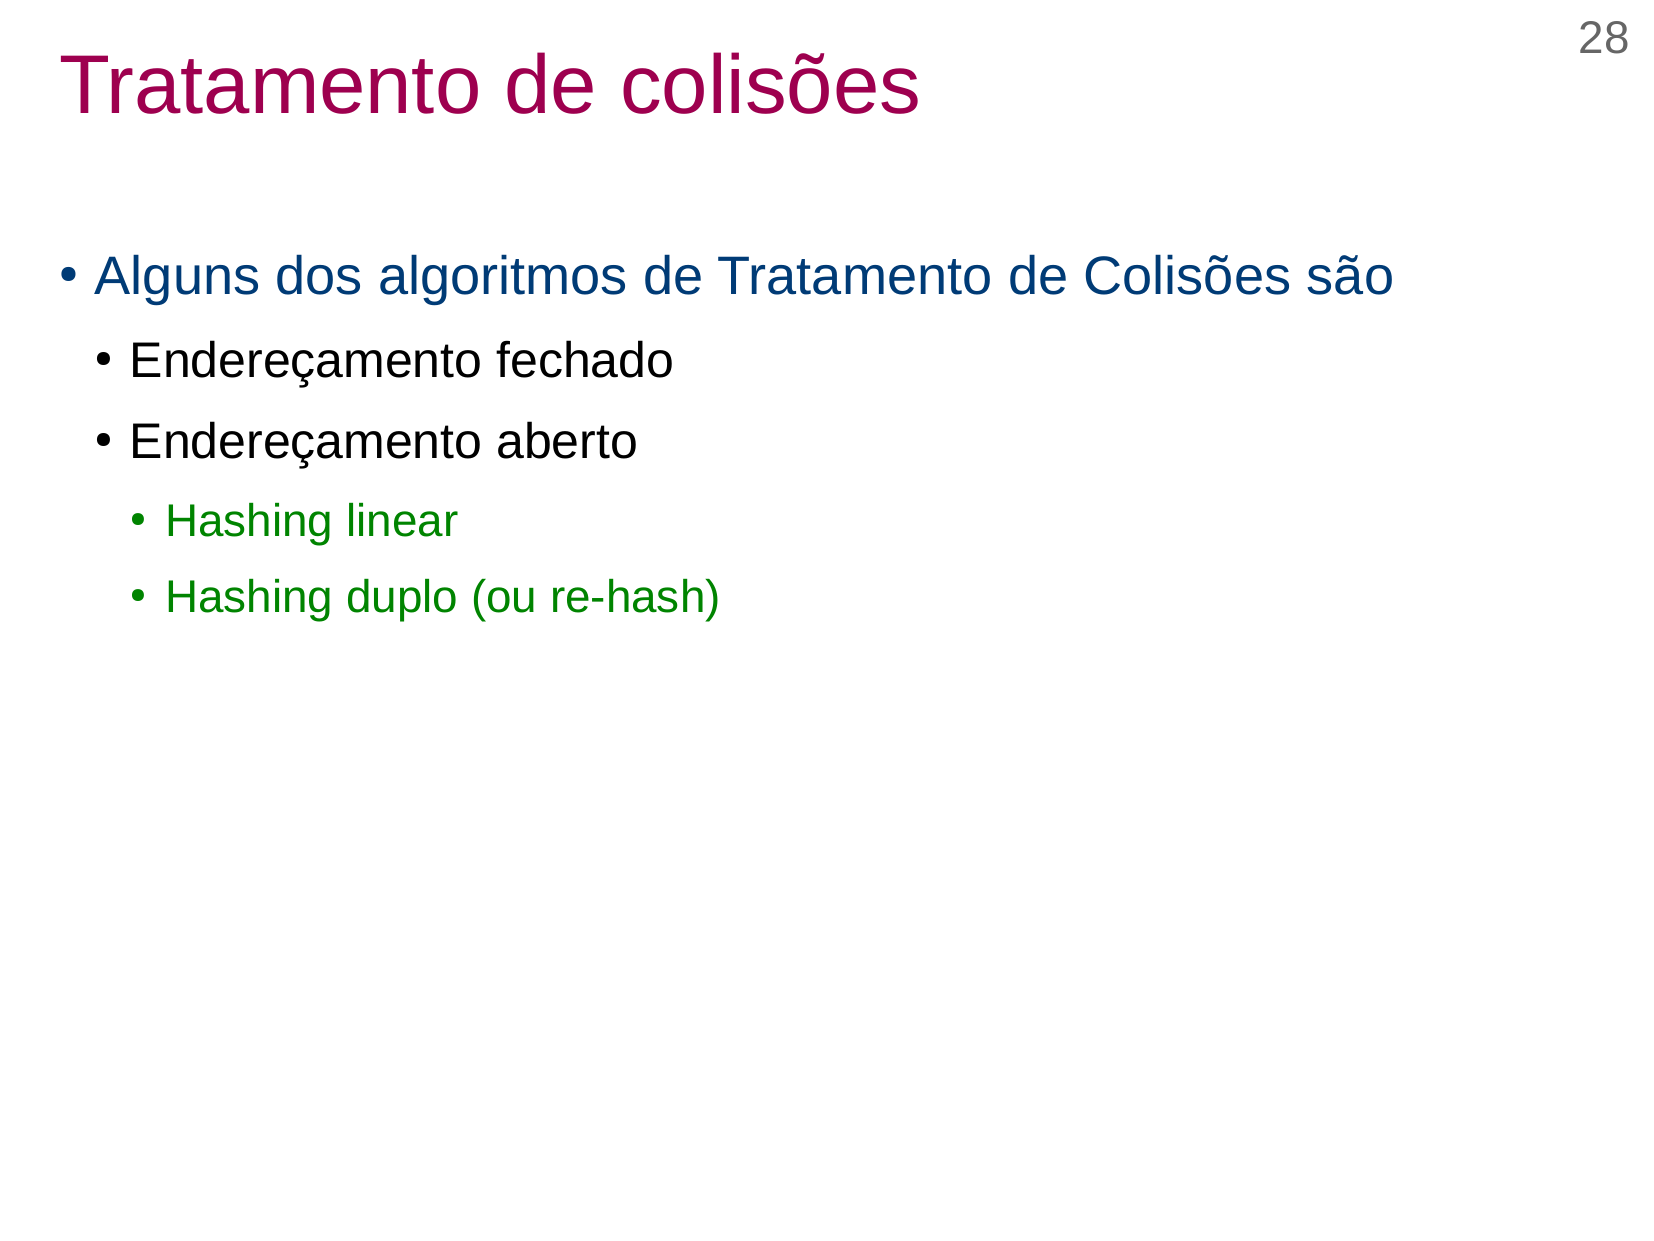

28
# Tratamento de colisões
Alguns dos algoritmos de Tratamento de Colisões são
Endereçamento fechado
Endereçamento aberto
Hashing linear
Hashing duplo (ou re-hash)